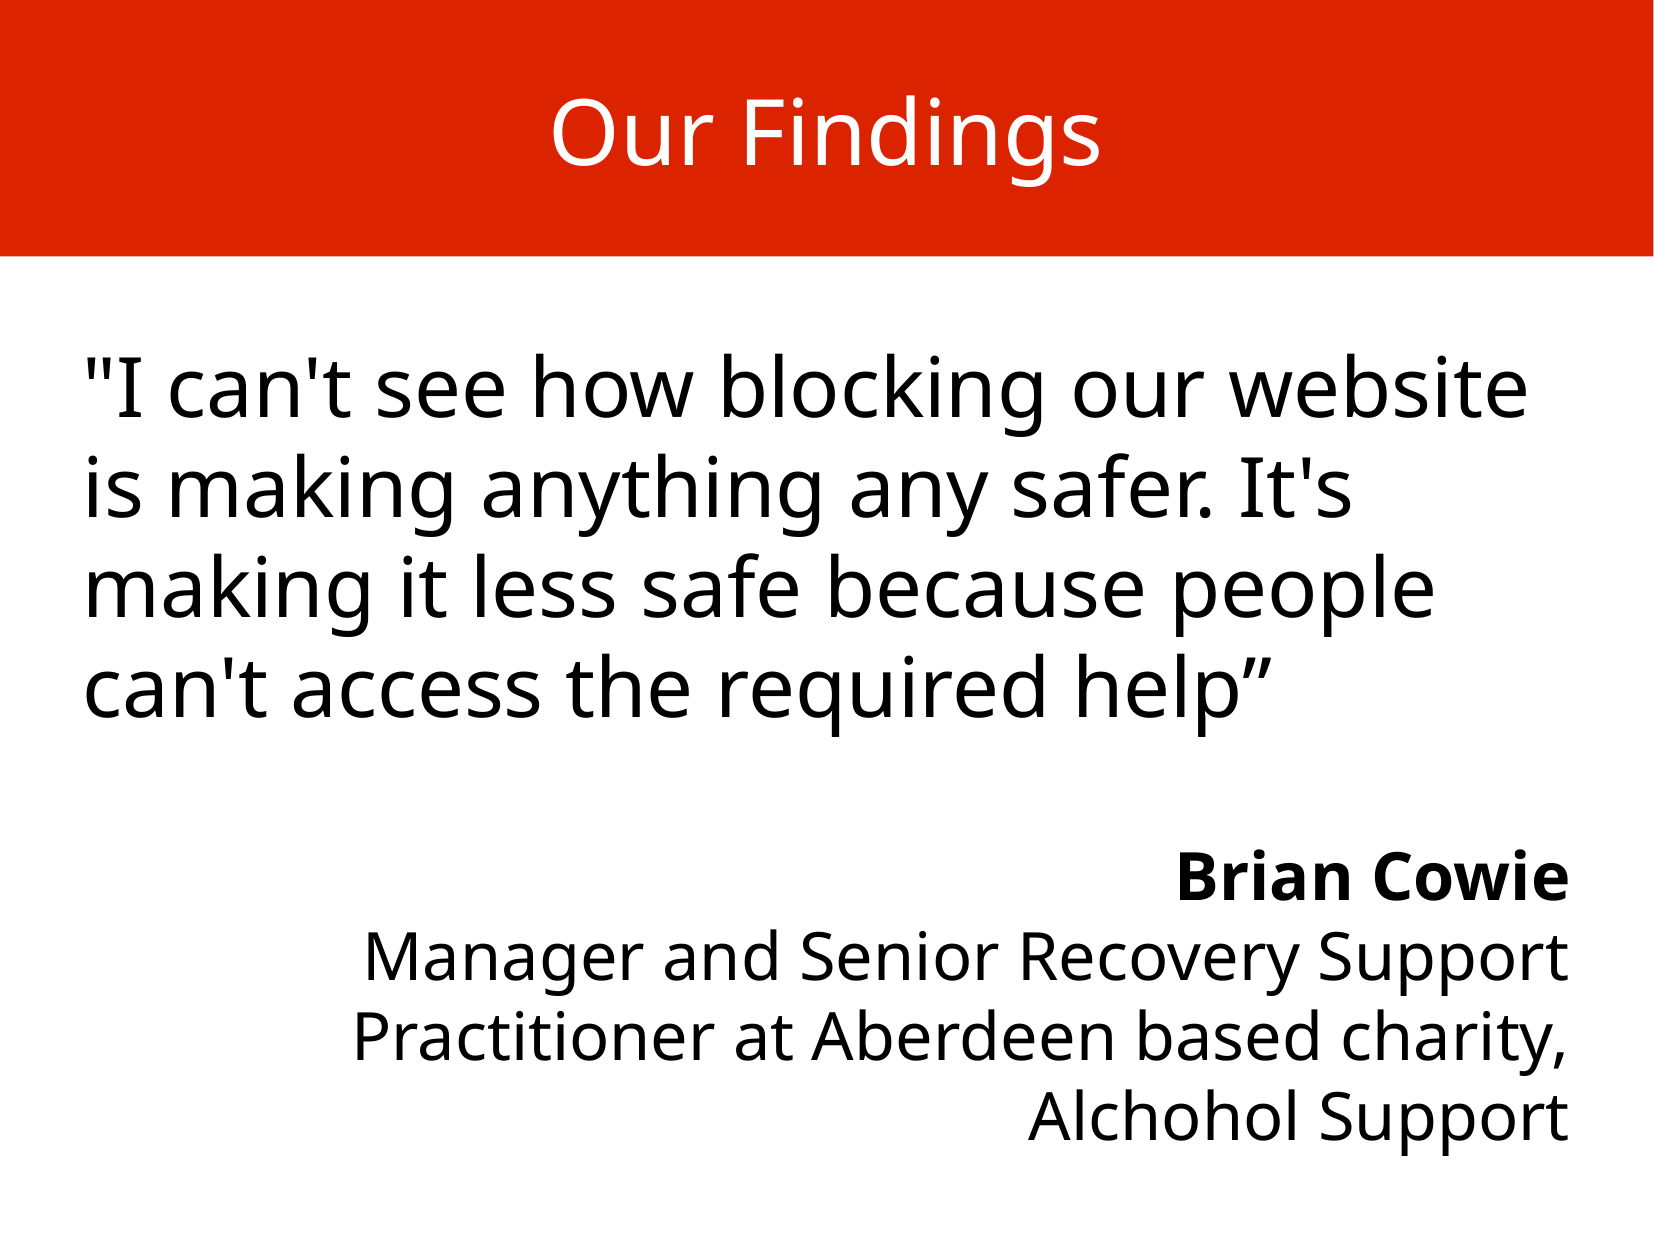

Our Findings
"I can't see how blocking our website is making anything any safer. It's making it less safe because people can't access the required help”
Brian Cowie
Manager and Senior Recovery Support Practitioner at Aberdeen based charity, Alchohol Support